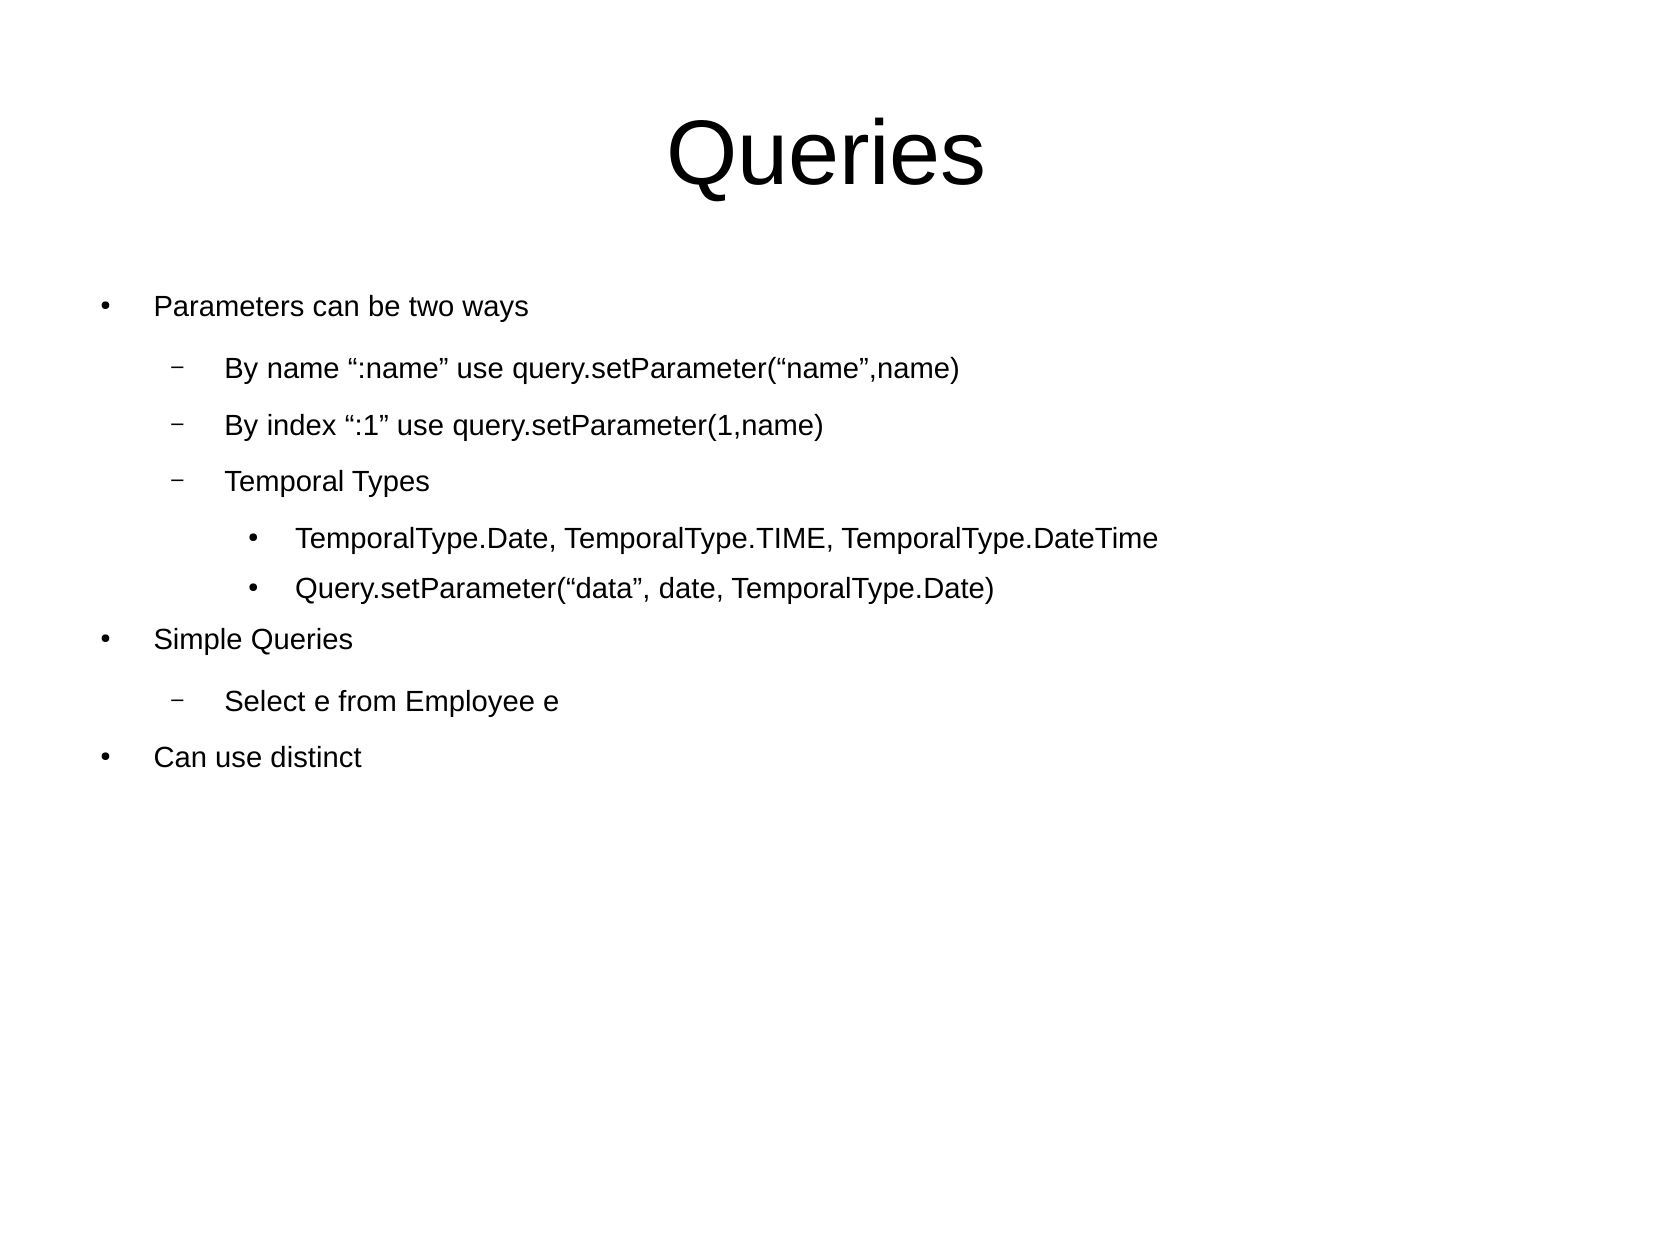

# Queries
Parameters can be two ways
By name “:name” use query.setParameter(“name”,name)
By index “:1” use query.setParameter(1,name)
Temporal Types
TemporalType.Date, TemporalType.TIME, TemporalType.DateTime
Query.setParameter(“data”, date, TemporalType.Date)
Simple Queries
Select e from Employee e
Can use distinct